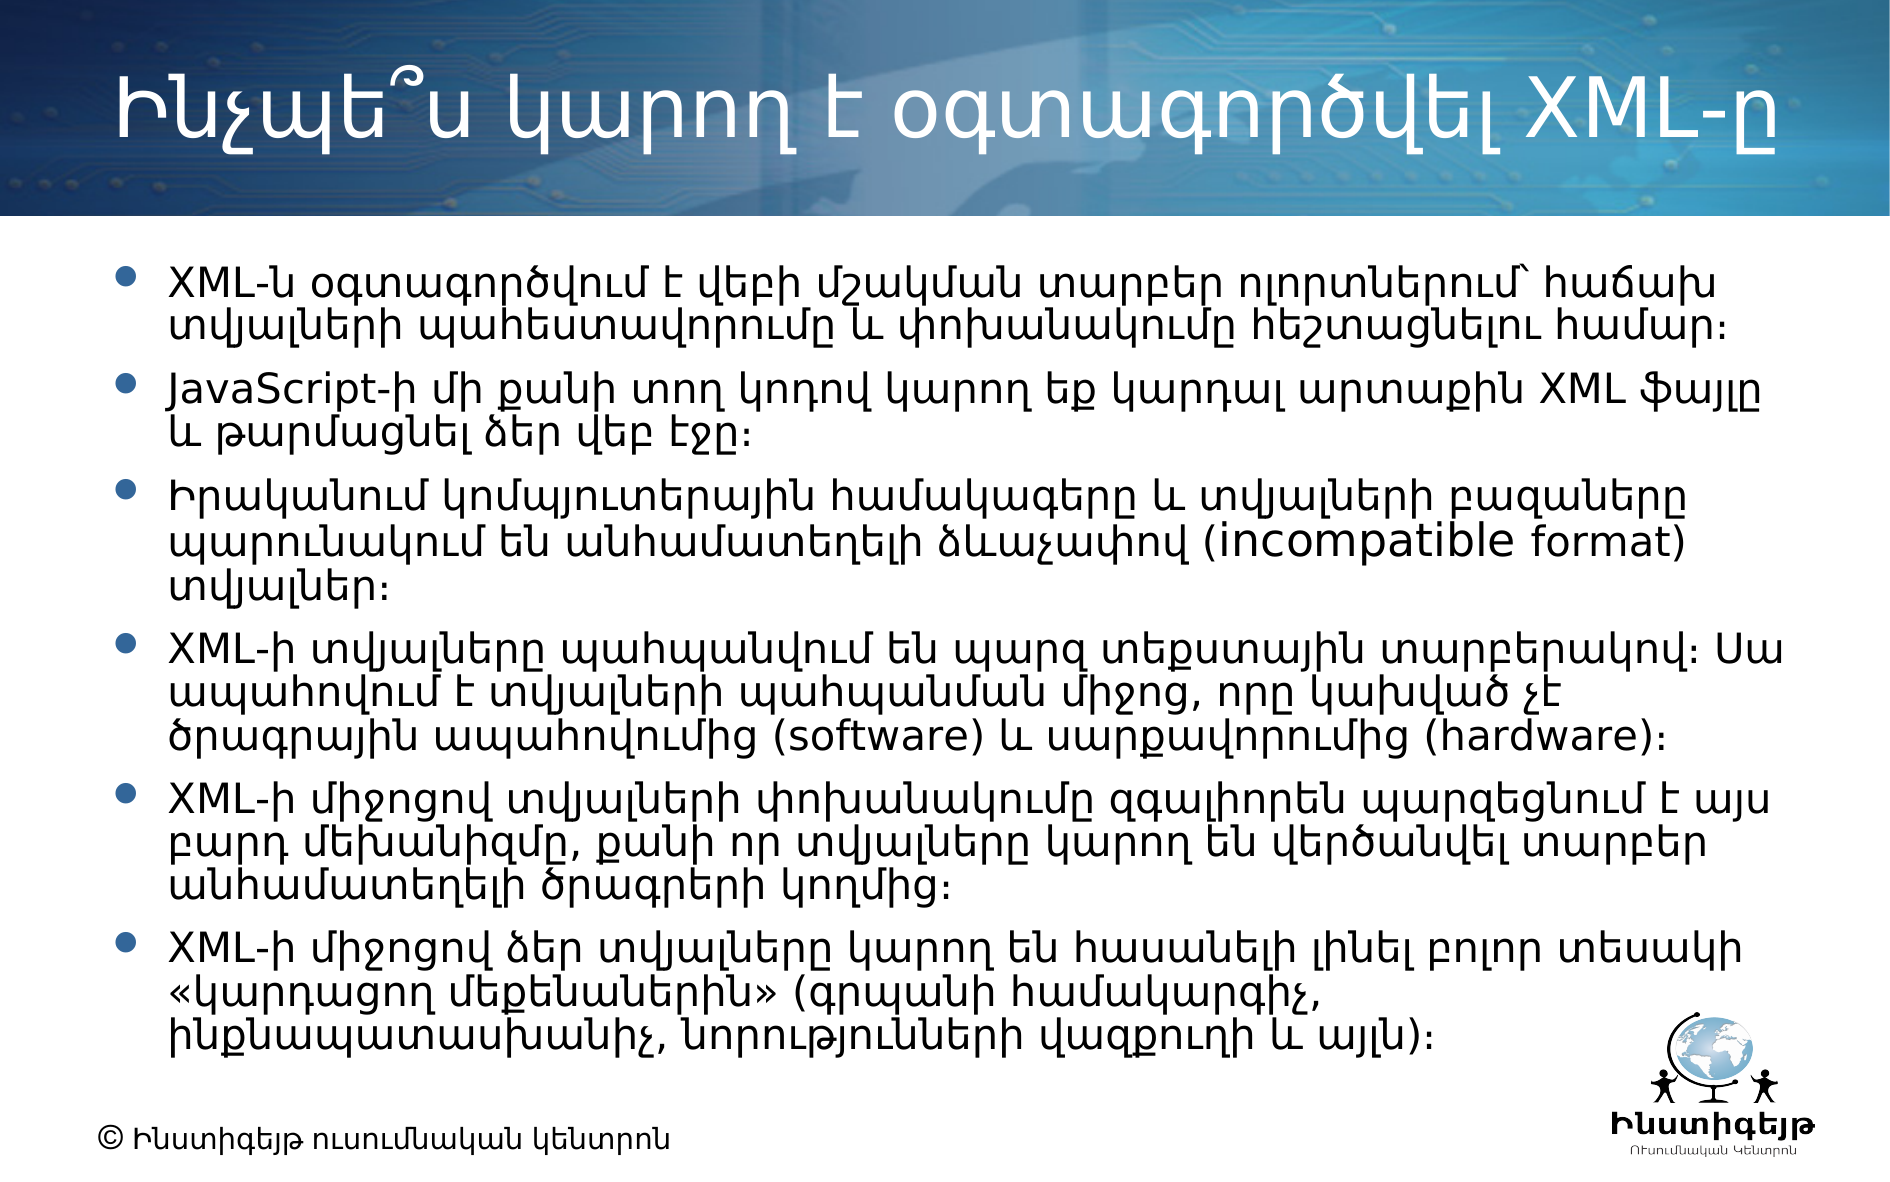

Ինչպե՞ս կարող է օգտագործվել XML-ը
# XML-ն օգտագործվում է վեբի մշակման տարբեր ոլորտներում՝ հաճախ տվյալների պահեստավորումը և փոխանակումը հեշտացնելու համար։
JavaScript-ի մի քանի տող կոդով կարող եք կարդալ արտաքին XML ֆայլը և թարմացնել ձեր վեբ էջը։
Իրականում կոմպյուտերային համակագերը և տվյալների բազաները պարունակում են անհամատեղելի ձևաչափով (incompatible format) տվյալներ։
XML-ի տվյալները պահպանվում են պարզ տեքստային տարբերակով։ Սա ապահովում է տվյալների պահպանման միջոց, որը կախված չէ ծրագրային ապահովումից (software) և սարքավորումից (hardware)։
XML-ի միջոցով տվյալների փոխանակումը զգալիորեն պարզեցնում է այս բարդ մեխանիզմը, քանի որ տվյալները կարող են վերծանվել տարբեր անհամատեղելի ծրագրերի կողմից։
XML-ի միջոցով ձեր տվյալները կարող են հասանելի լինել բոլոր տեսակի «կարդացող մեքենաներին» (գրպանի համակարգիչ, ինքնապատասխանիչ, նորությունների վազքուղի և այլն)։